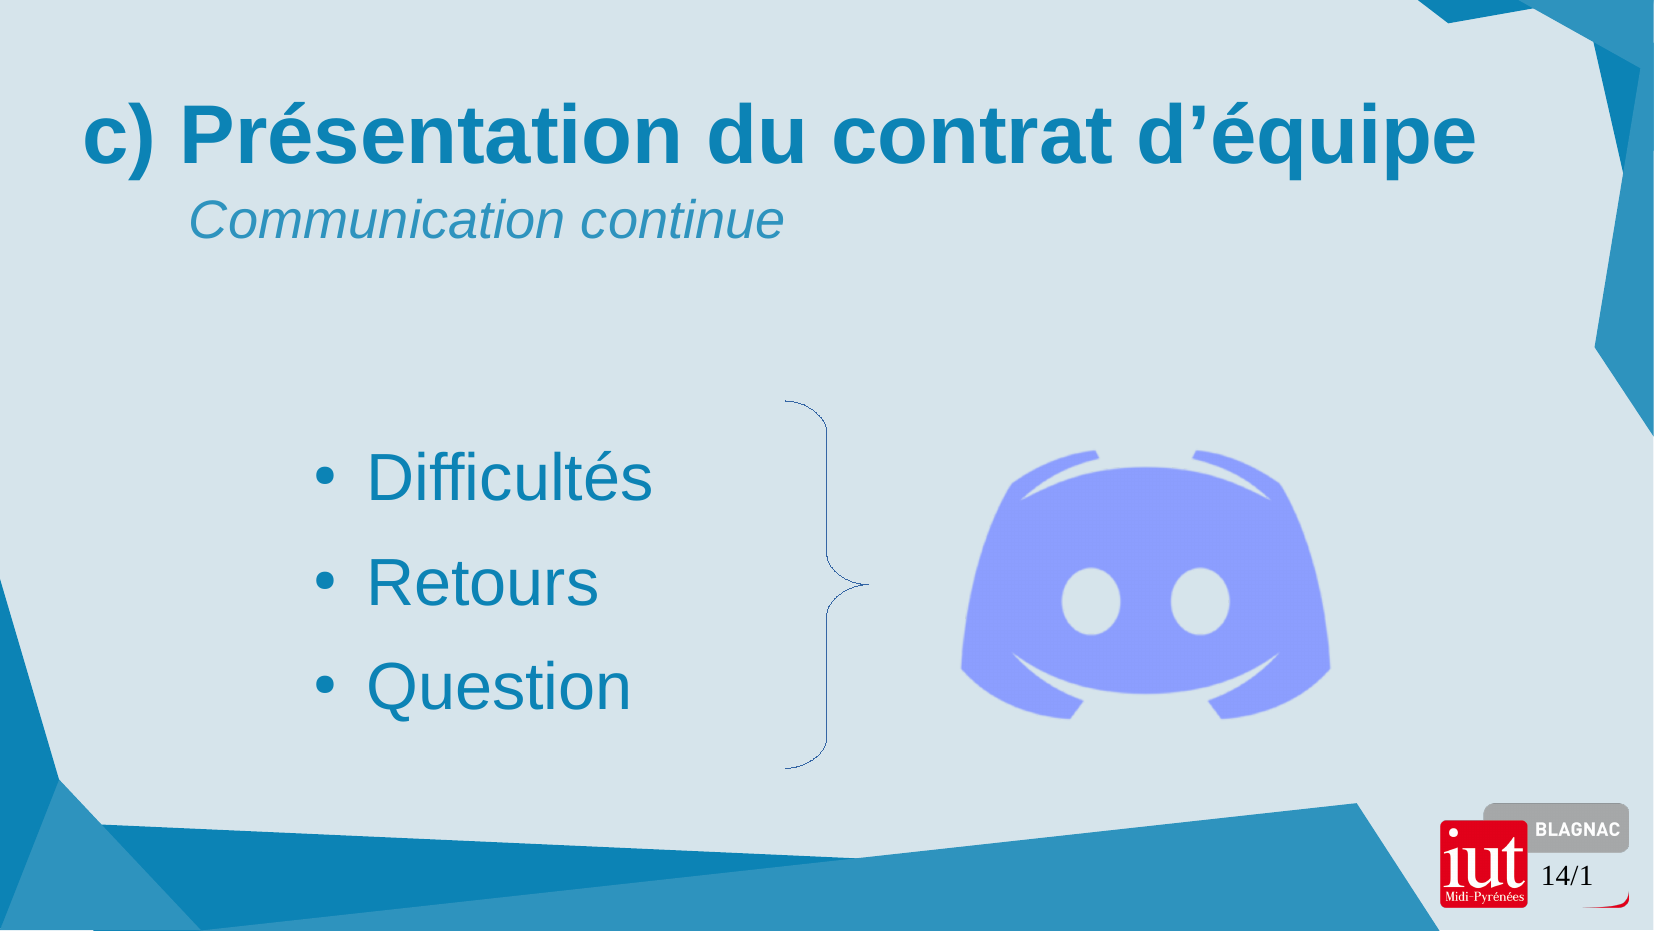

c) Présentation du contrat d’équipe
Communication continue
# Difficultés
Retours
Question
14